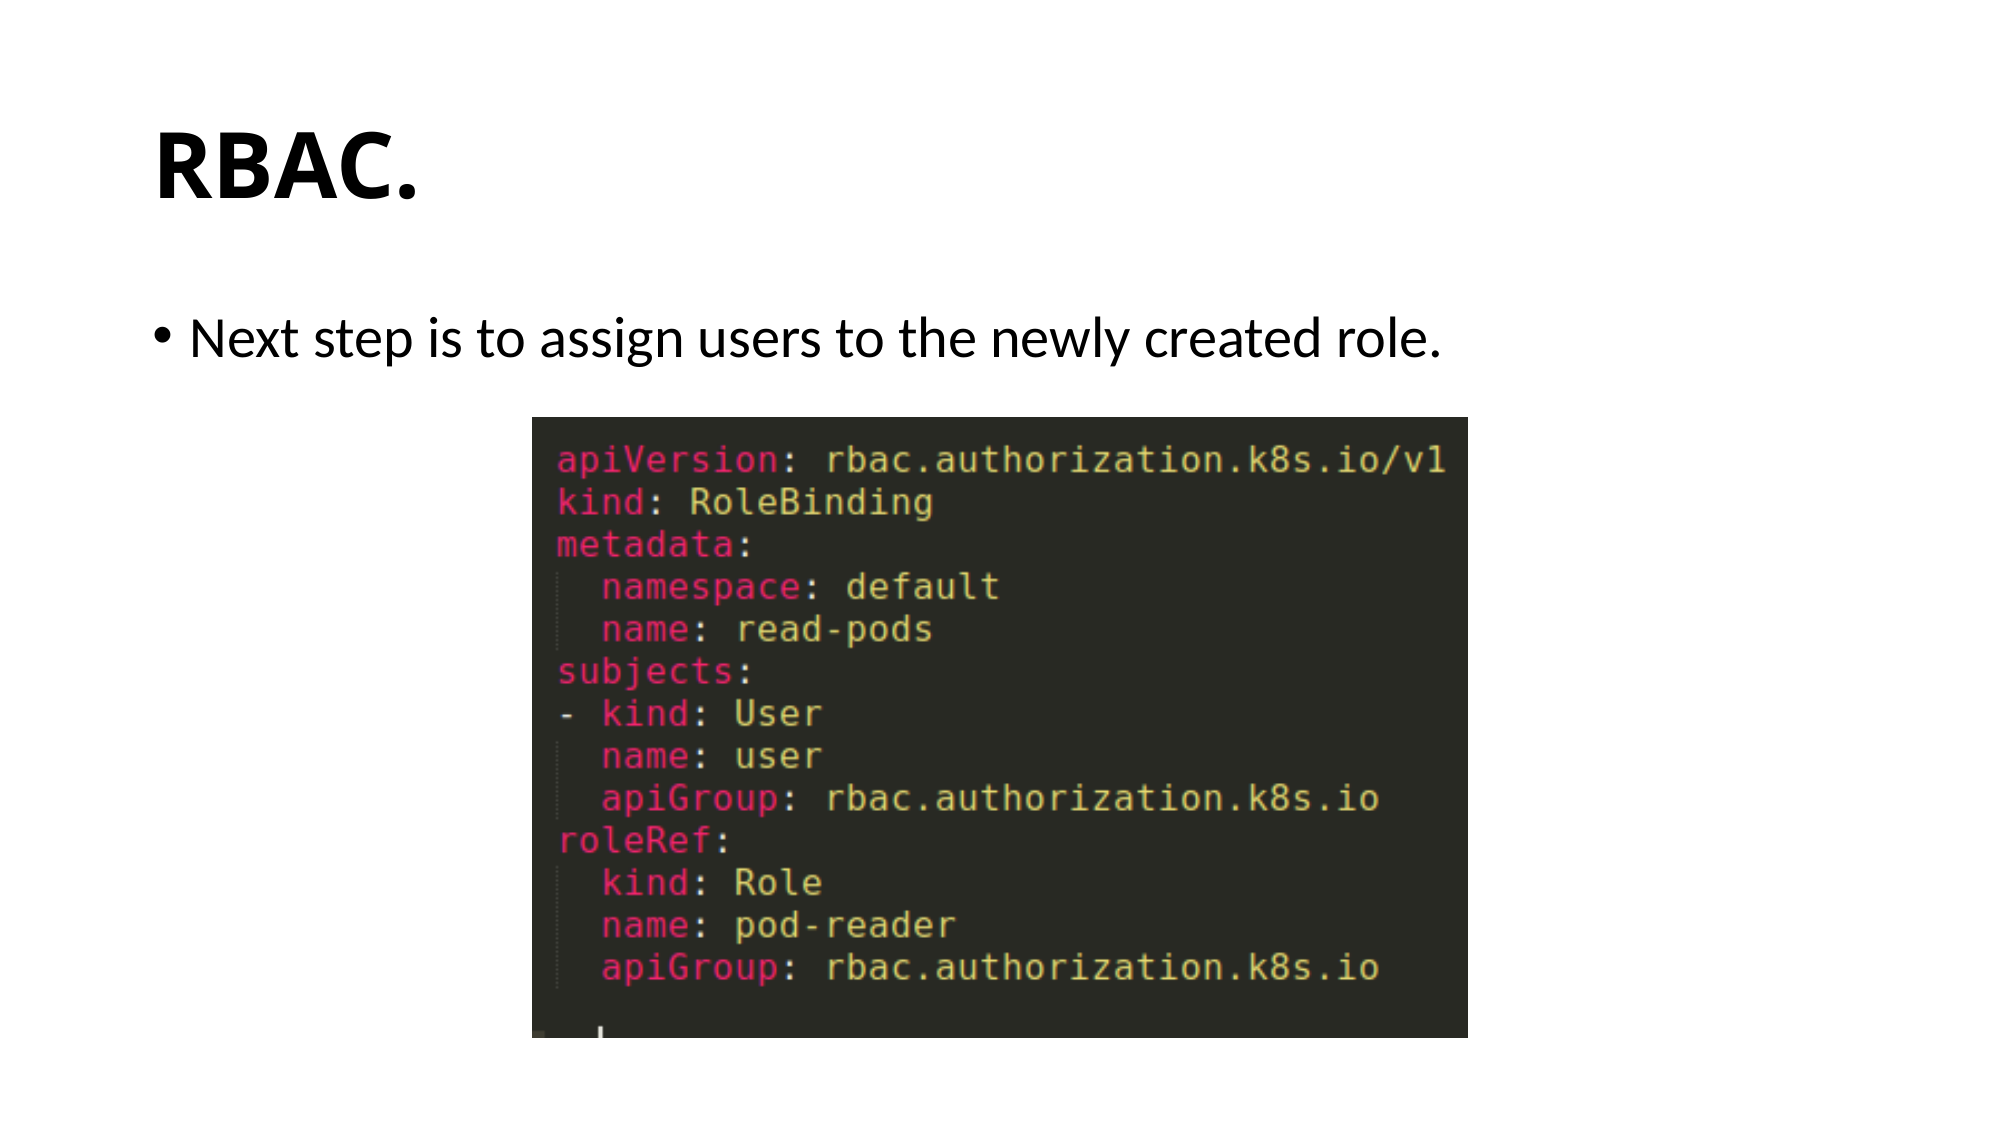

# RBAC.
Next step is to assign users to the newly created role.